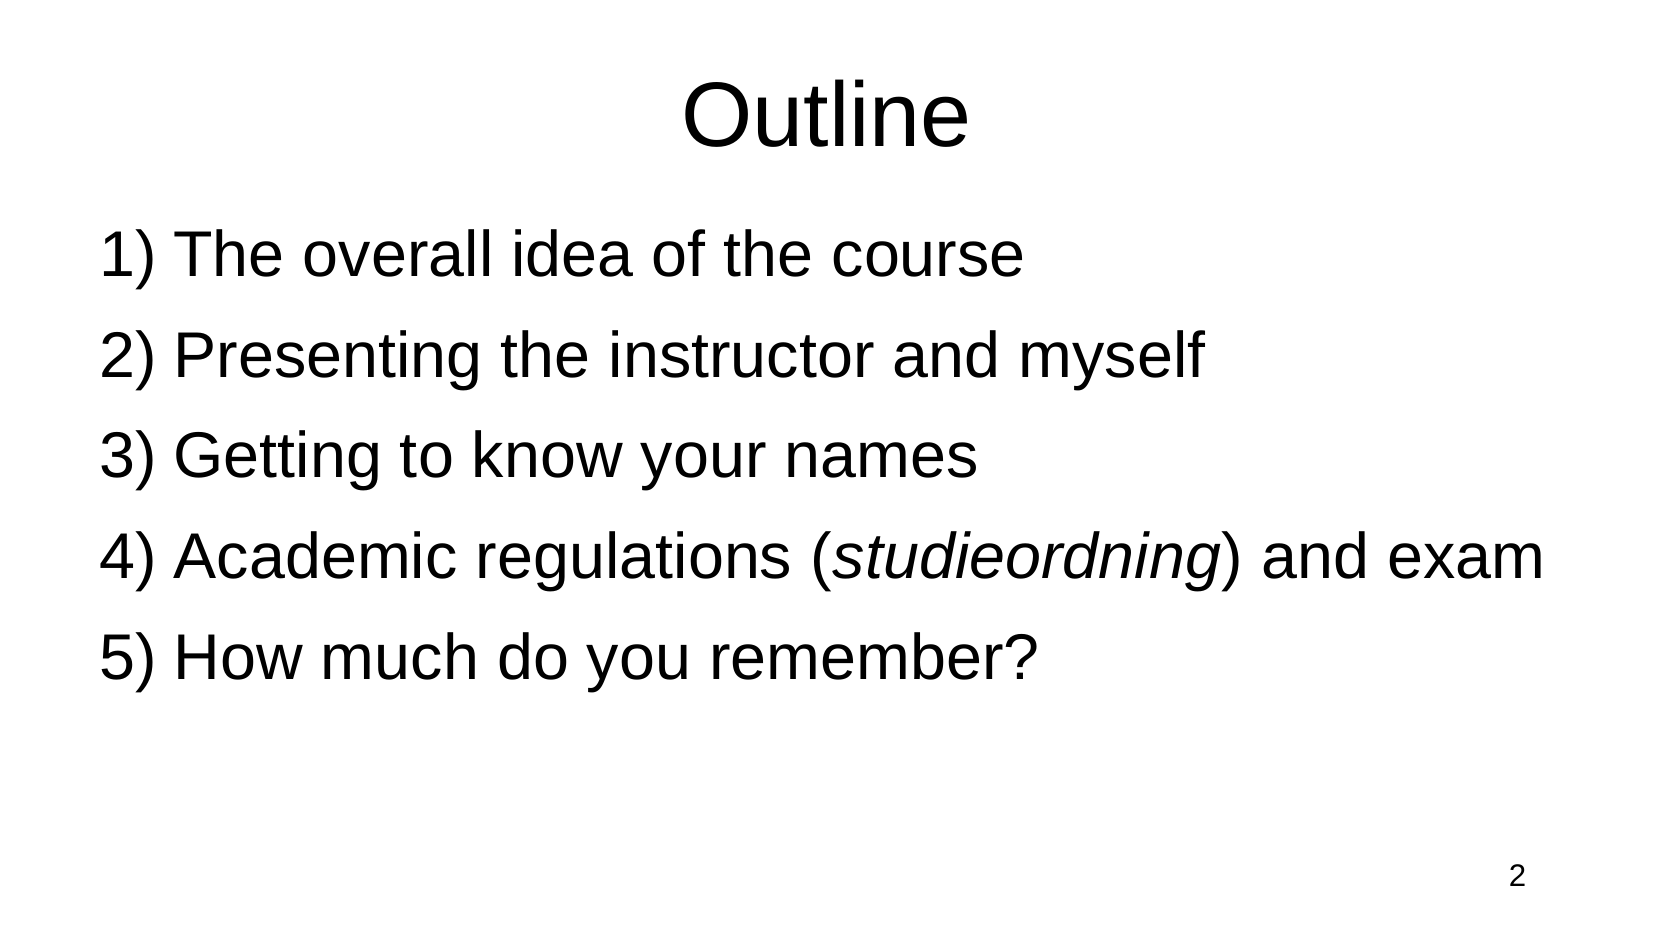

# Outline
 The overall idea of the course
 Presenting the instructor and myself
 Getting to know your names
 Academic regulations (studieordning) and exam
 How much do you remember?